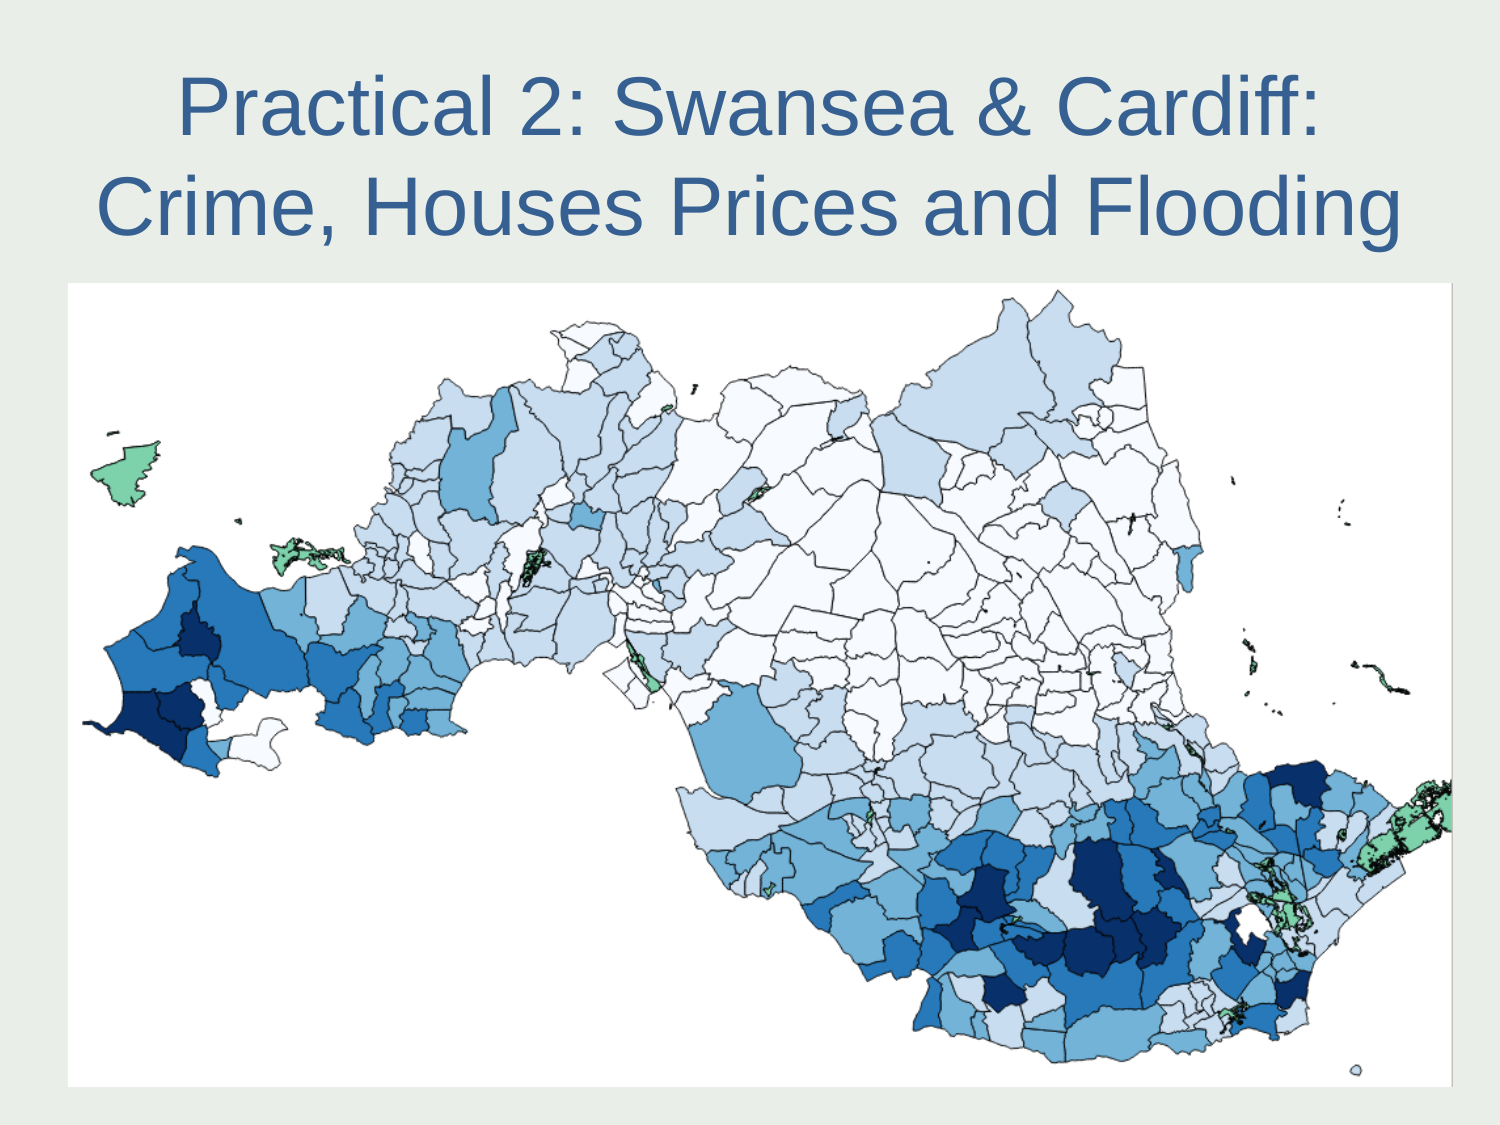

Practical 2: Swansea & Cardiff: Crime, Houses Prices and Flooding